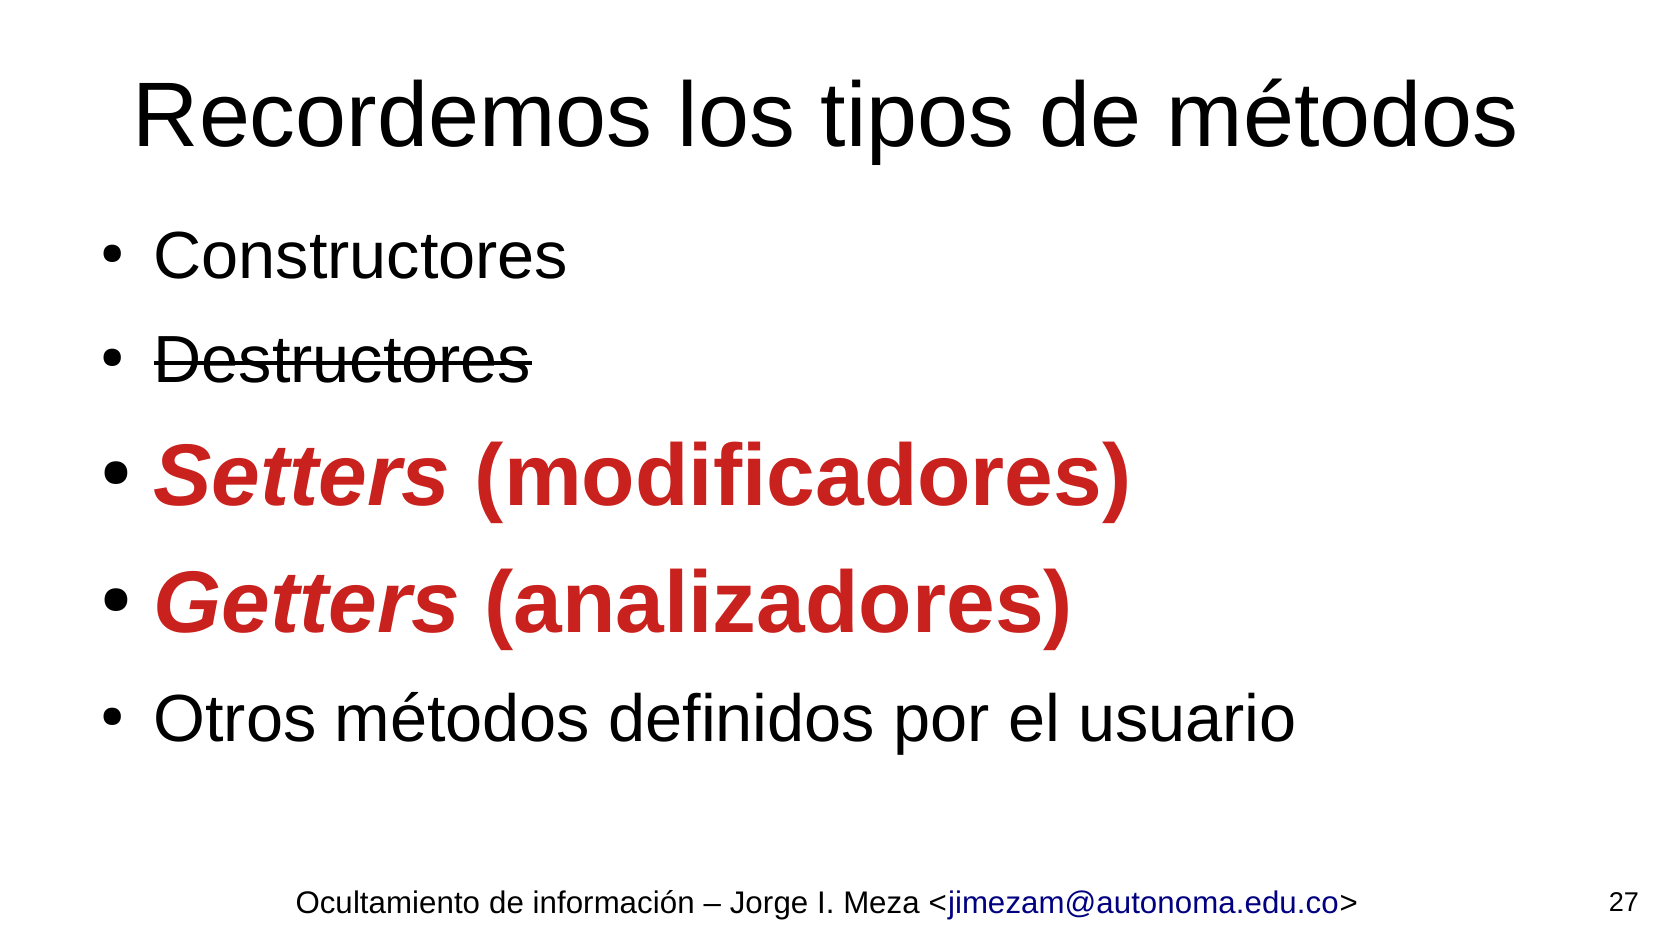

# Recordemos los tipos de métodos
Constructores
Destructores
Setters (modificadores)
Getters (analizadores)
Otros métodos definidos por el usuario